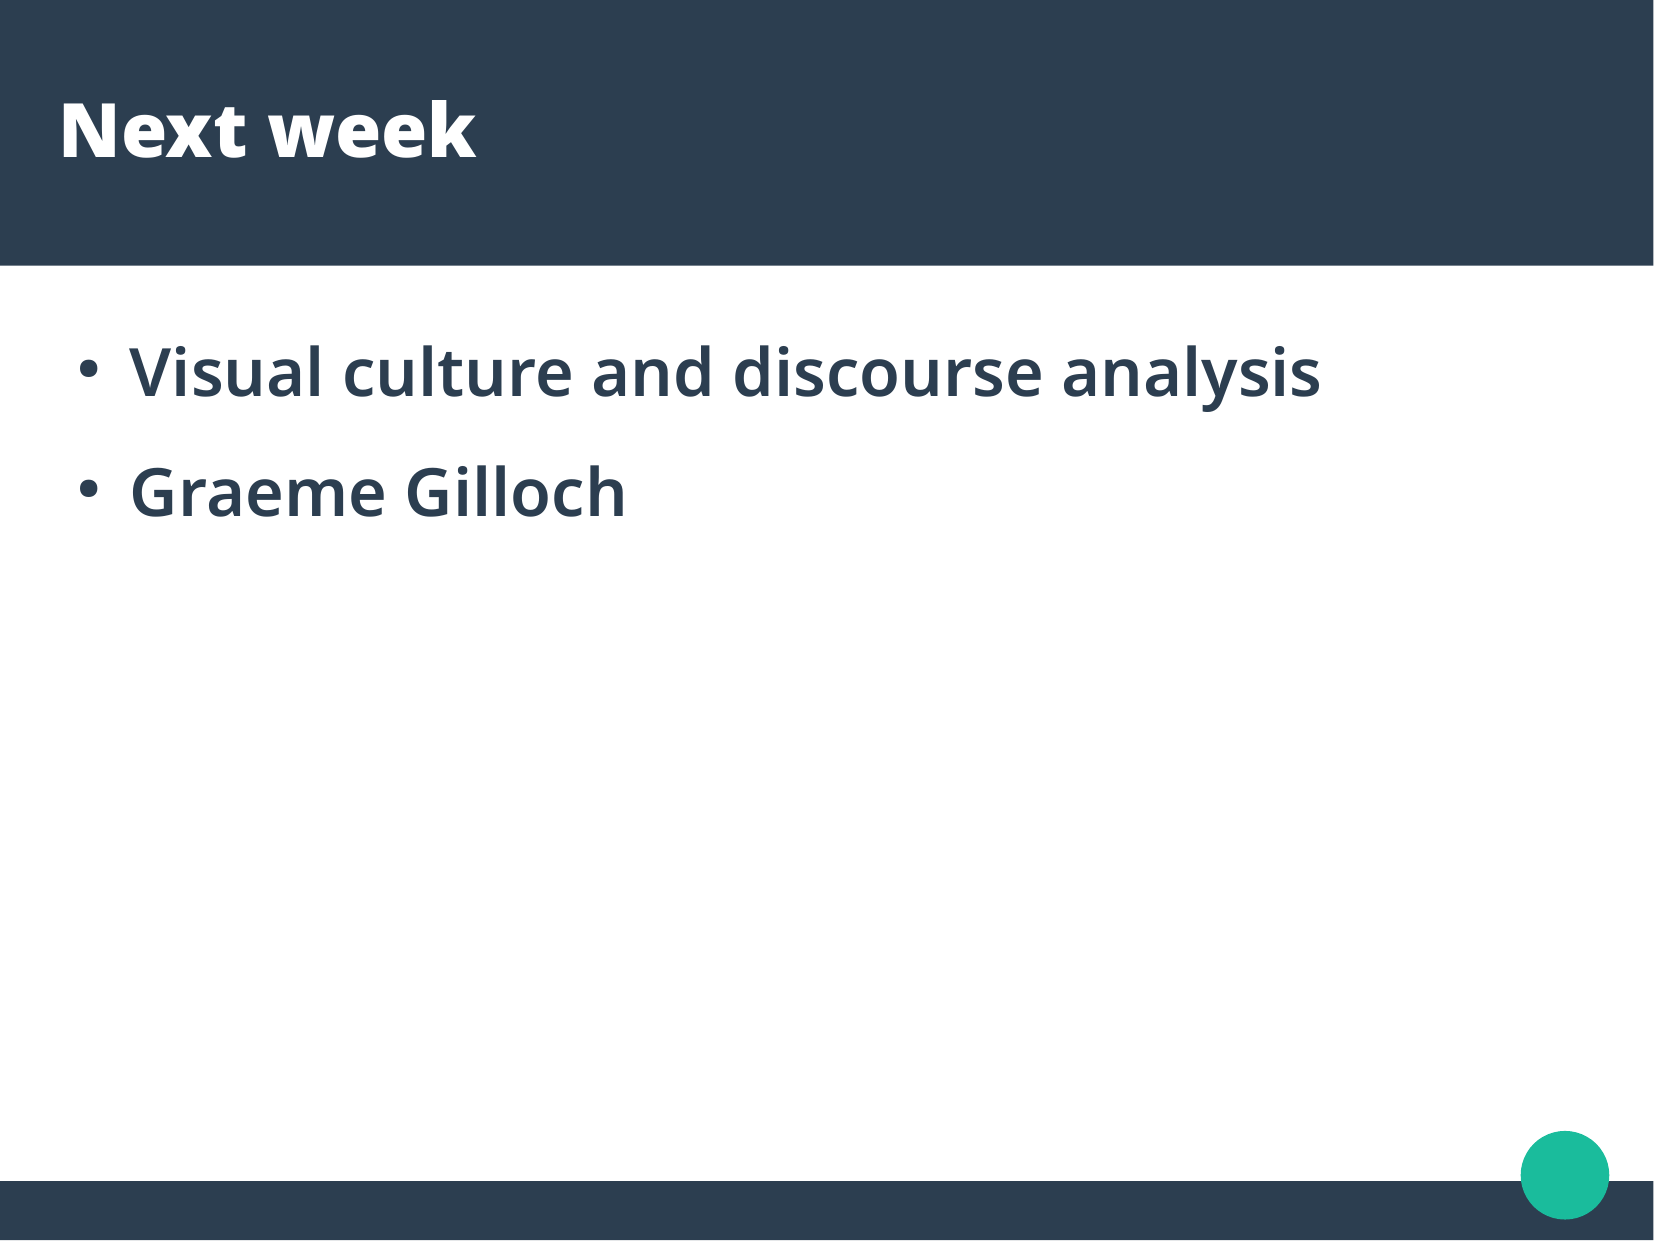

# Next week
Visual culture and discourse analysis
Graeme Gilloch